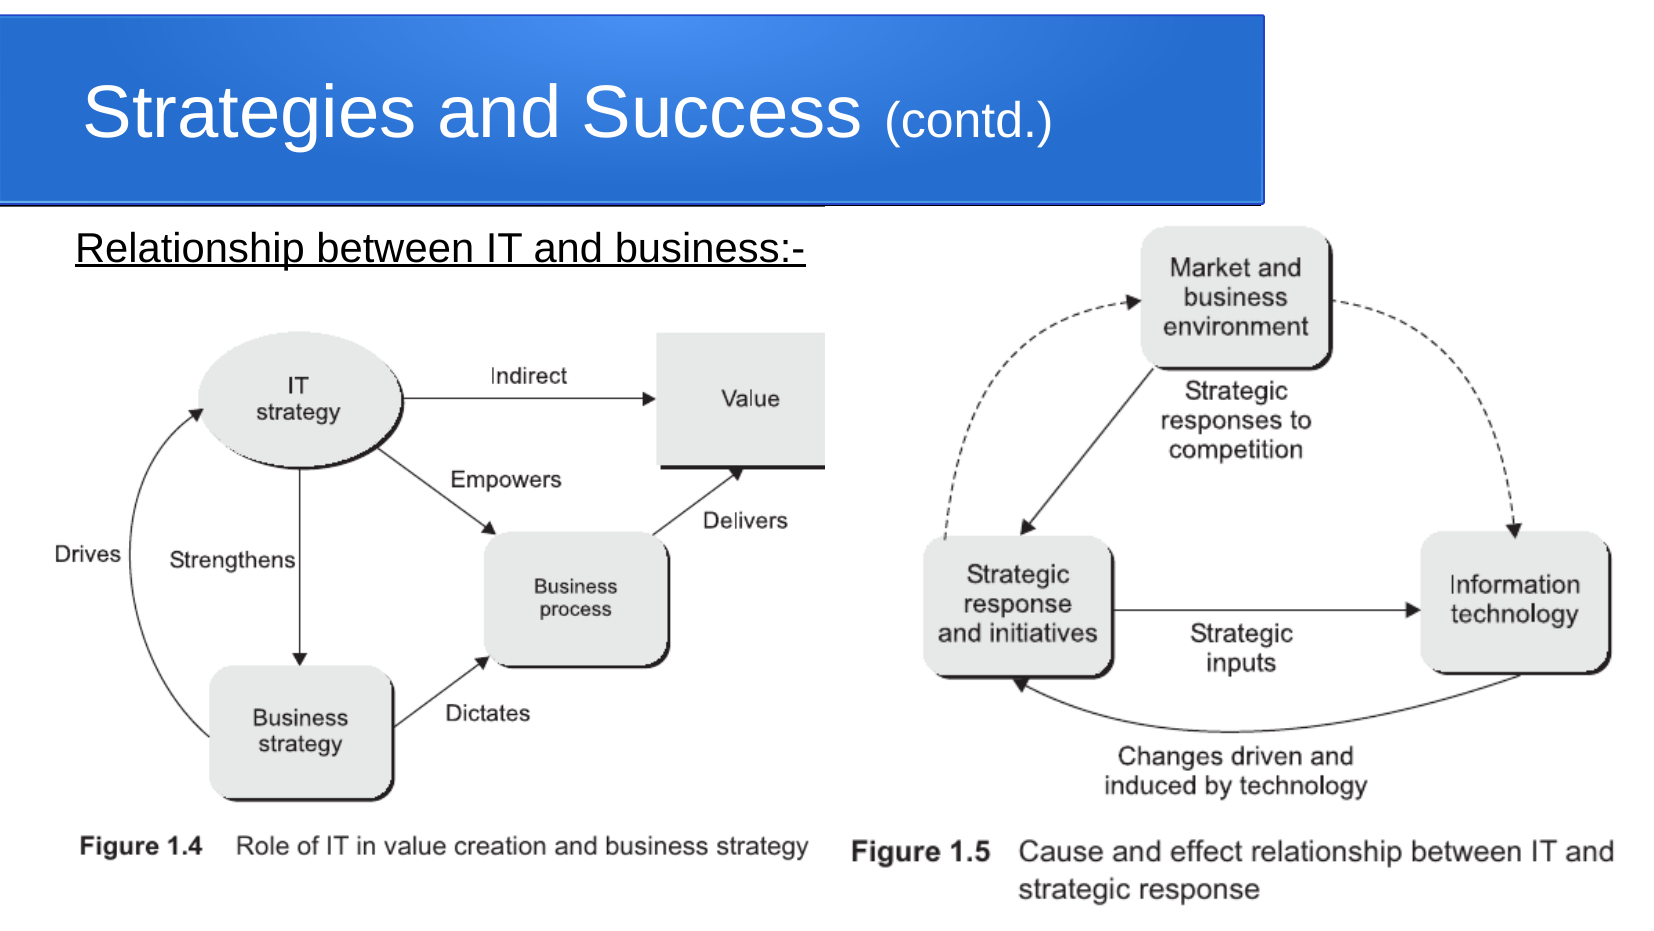

# Strategies and Success (contd.)
Relationship between IT and business:-